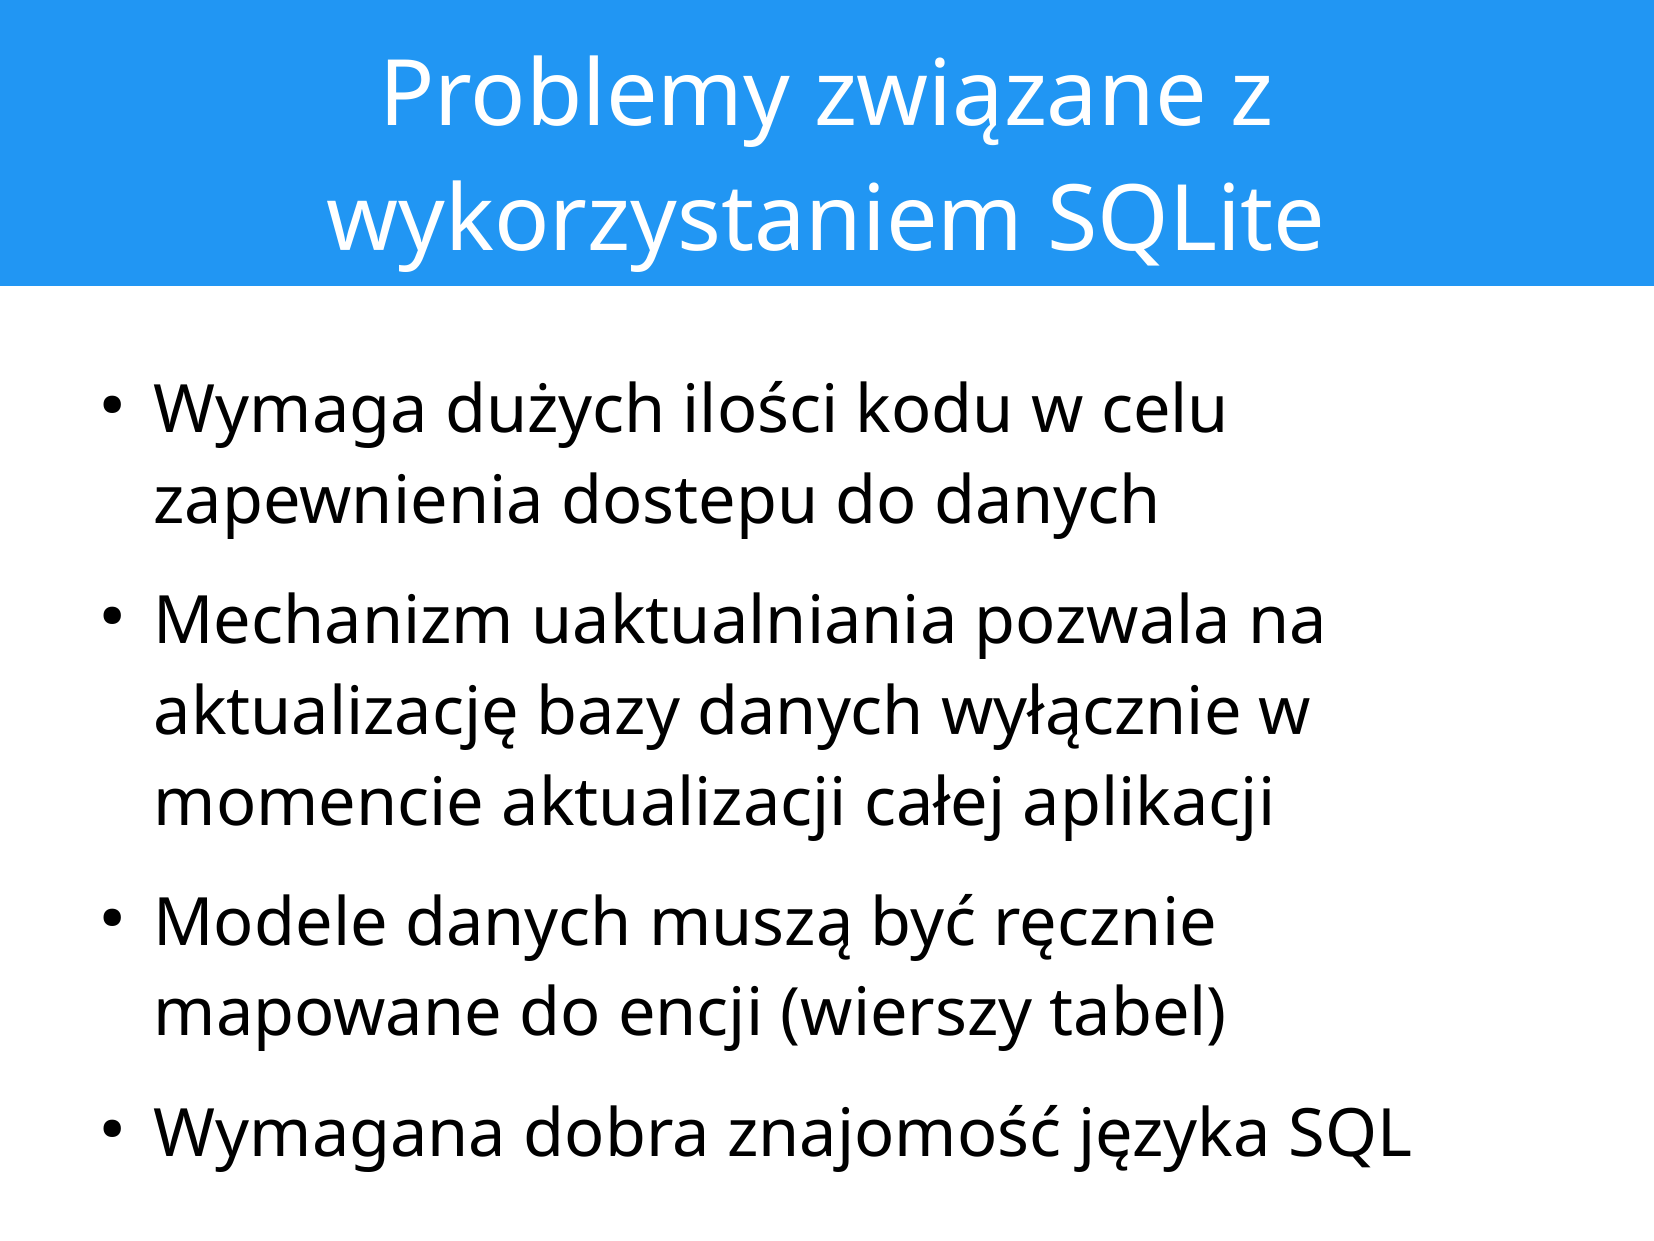

# Problemy związane z wykorzystaniem SQLite
Wymaga dużych ilości kodu w celu zapewnienia dostepu do danych
Mechanizm uaktualniania pozwala na aktualizację bazy danych wyłącznie w momencie aktualizacji całej aplikacji
Modele danych muszą być ręcznie mapowane do encji (wierszy tabel)
Wymagana dobra znajomość języka SQL